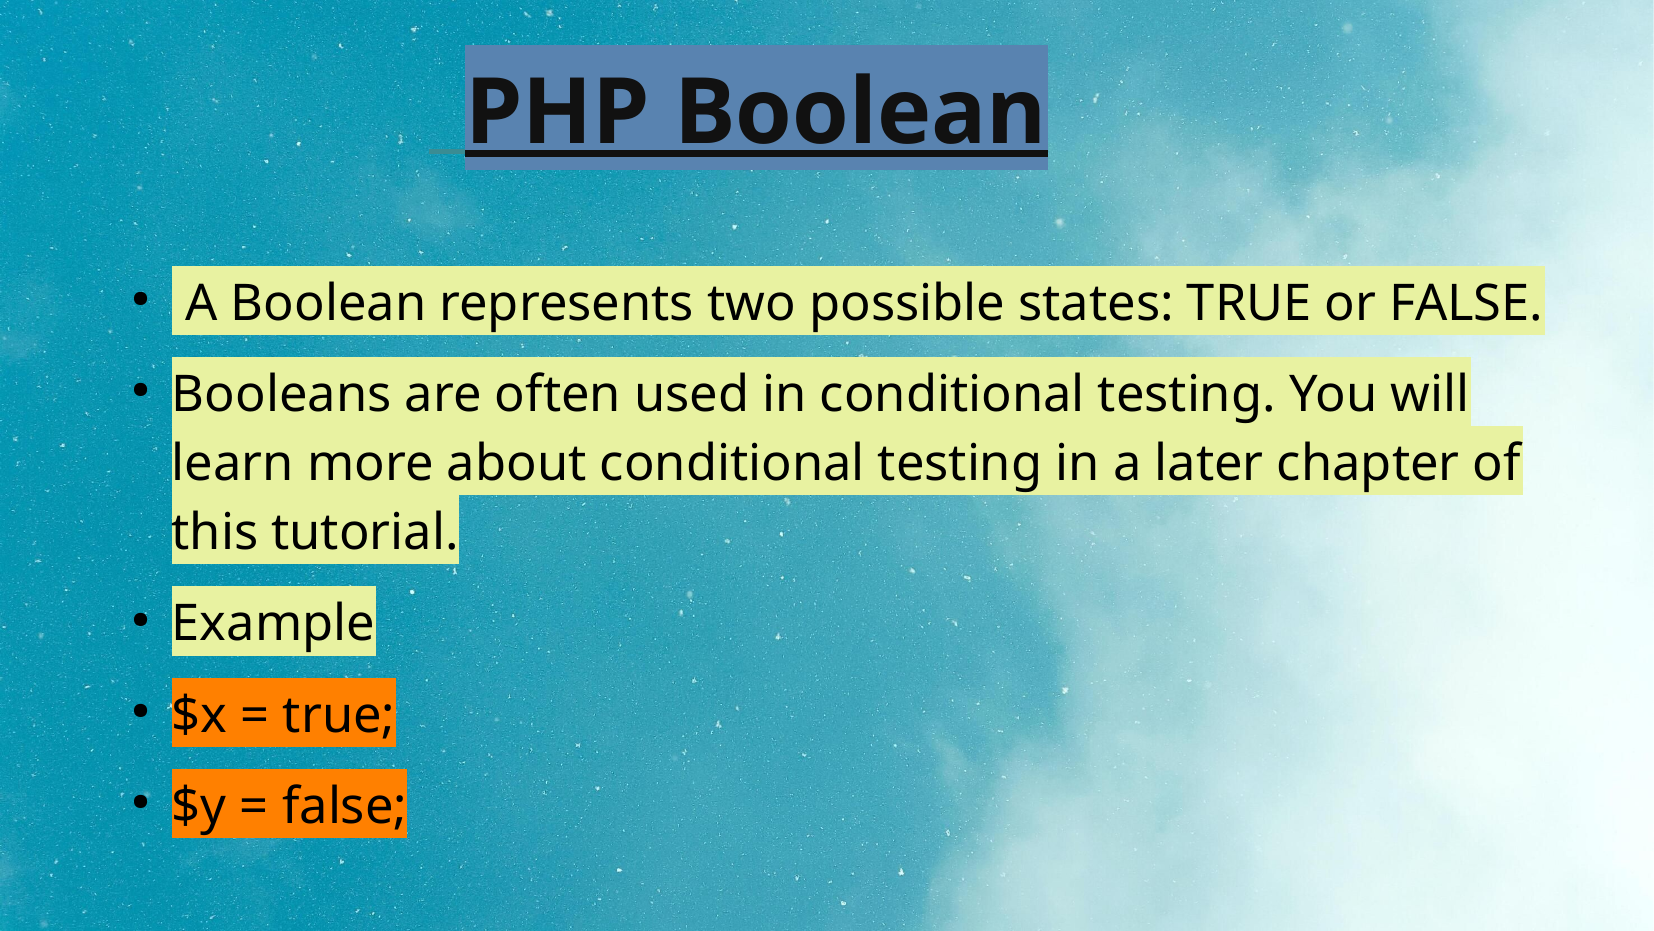

# PHP Boolean
 A Boolean represents two possible states: TRUE or FALSE.
Booleans are often used in conditional testing. You will learn more about conditional testing in a later chapter of this tutorial.
Example
$x = true;
$y = false;